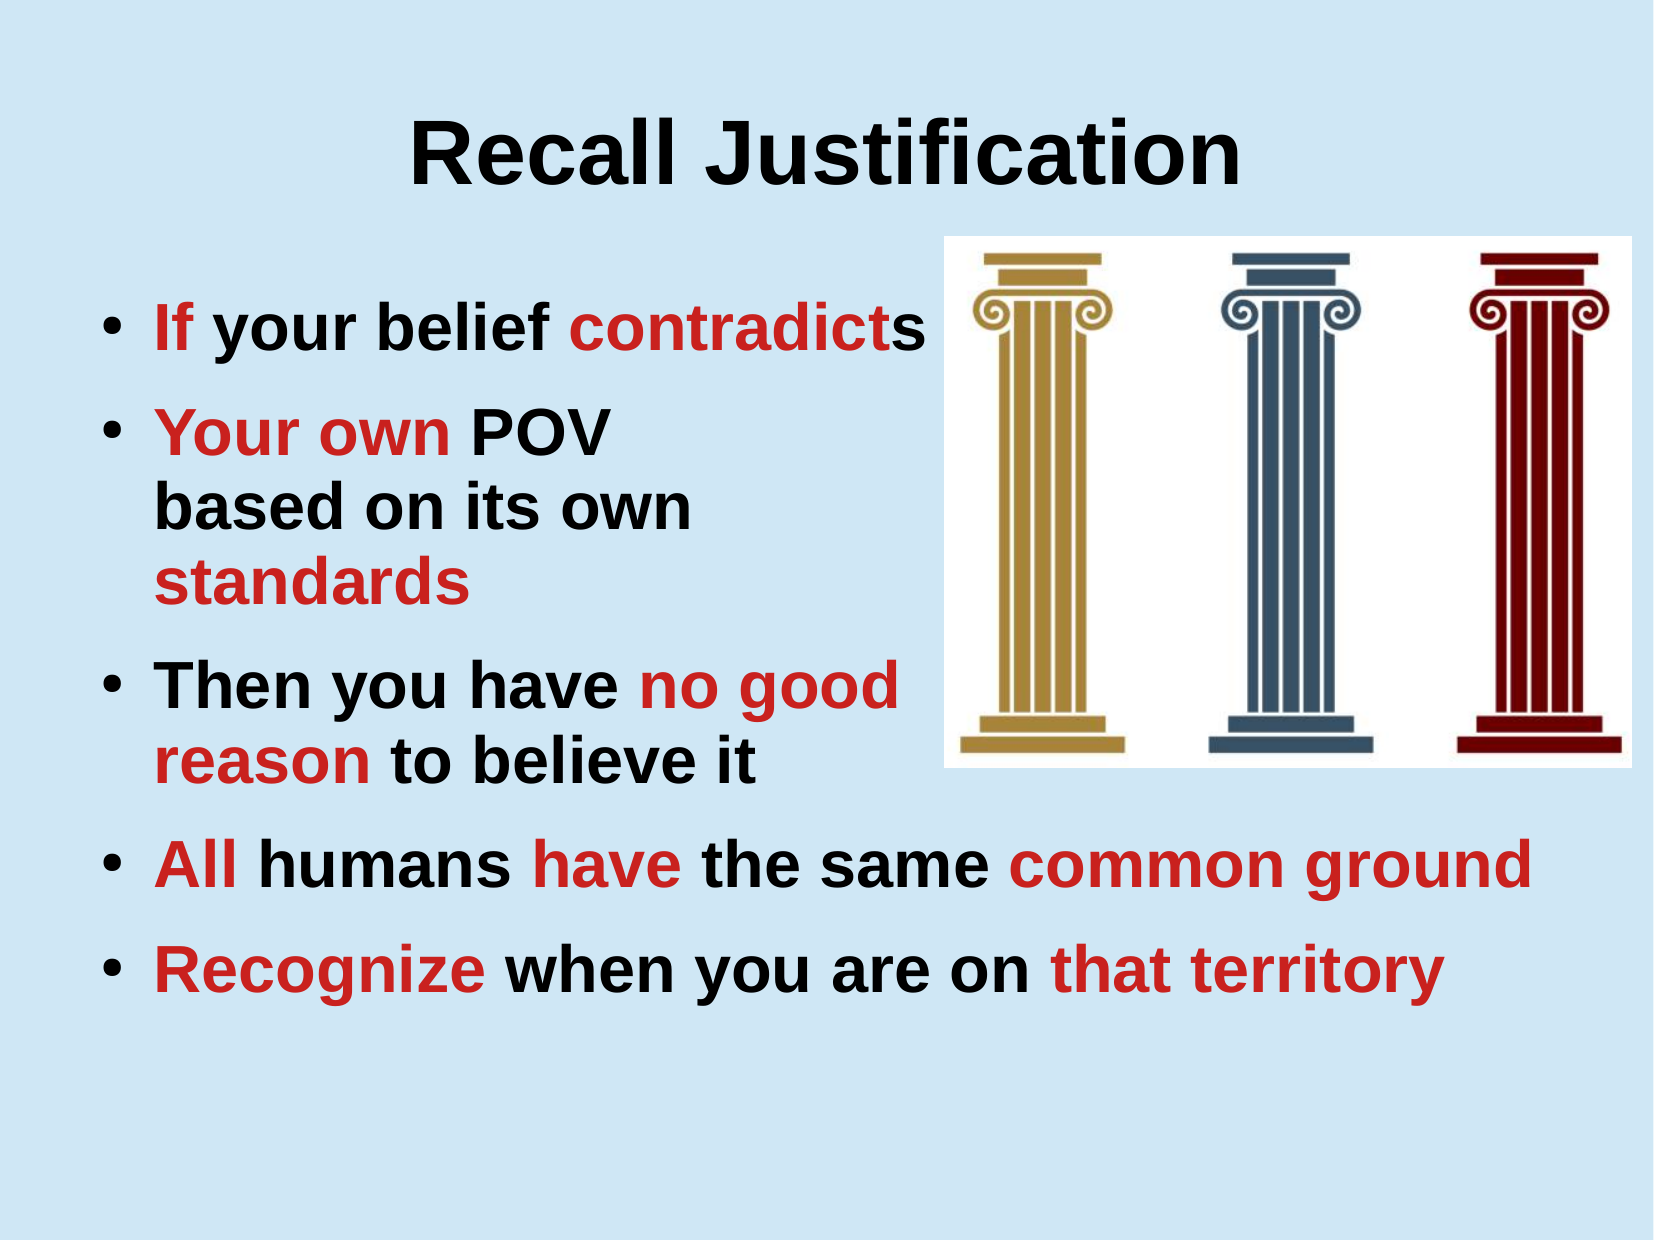

# Recall Justification
If your belief contradicts
Your own POV
based on its own
standards
Then you have no good
reason to believe it
All humans have the same common ground
Recognize when you are on that territory